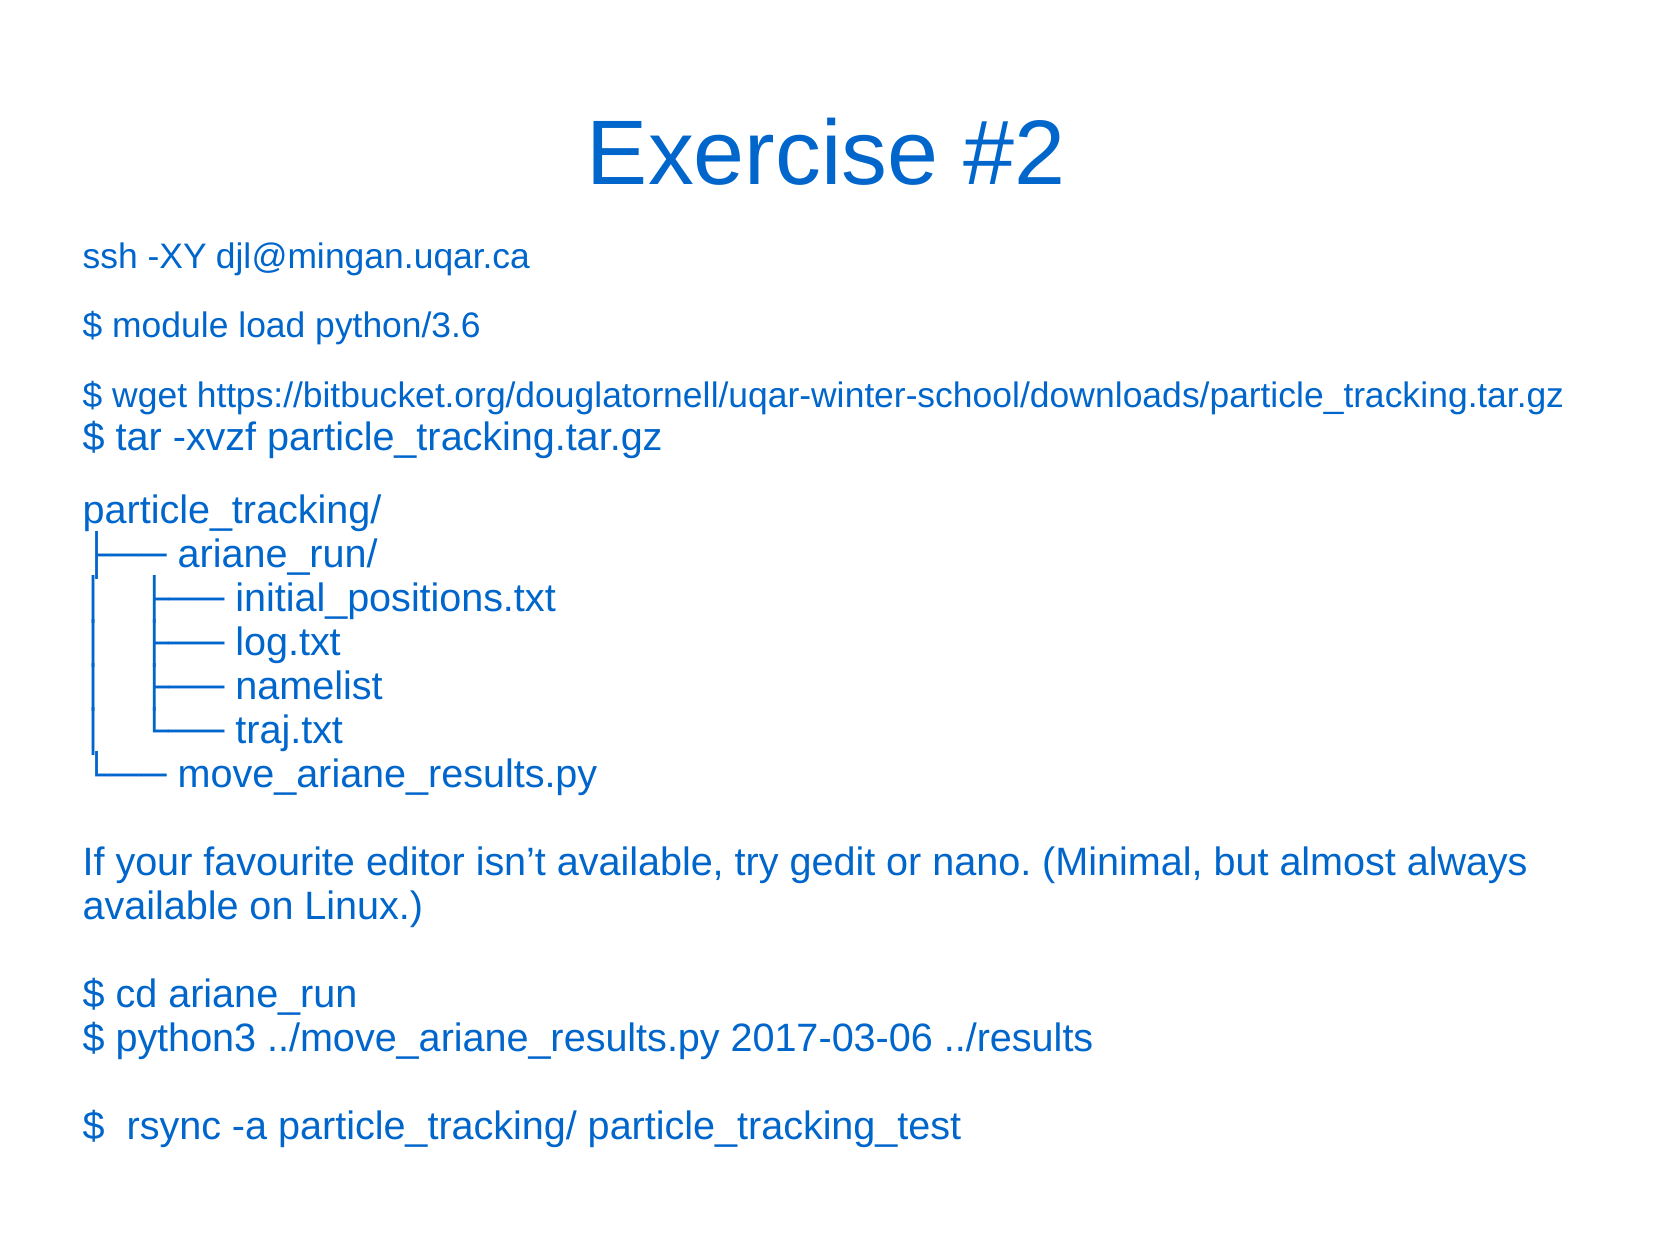

# Exercise #2
ssh -XY djl@mingan.uqar.ca
$ module load python/3.6
$ wget https://bitbucket.org/douglatornell/uqar-winter-school/downloads/particle_tracking.tar.gz
$ tar -xvzf particle_tracking.tar.gz
particle_tracking/
├── ariane_run/
│   ├── initial_positions.txt
│   ├── log.txt
│   ├── namelist
│   └── traj.txt
└── move_ariane_results.py
If your favourite editor isn’t available, try gedit or nano. (Minimal, but almost always available on Linux.)
$ cd ariane_run
$ python3 ../move_ariane_results.py 2017-03-06 ../results
$ rsync -a particle_tracking/ particle_tracking_test